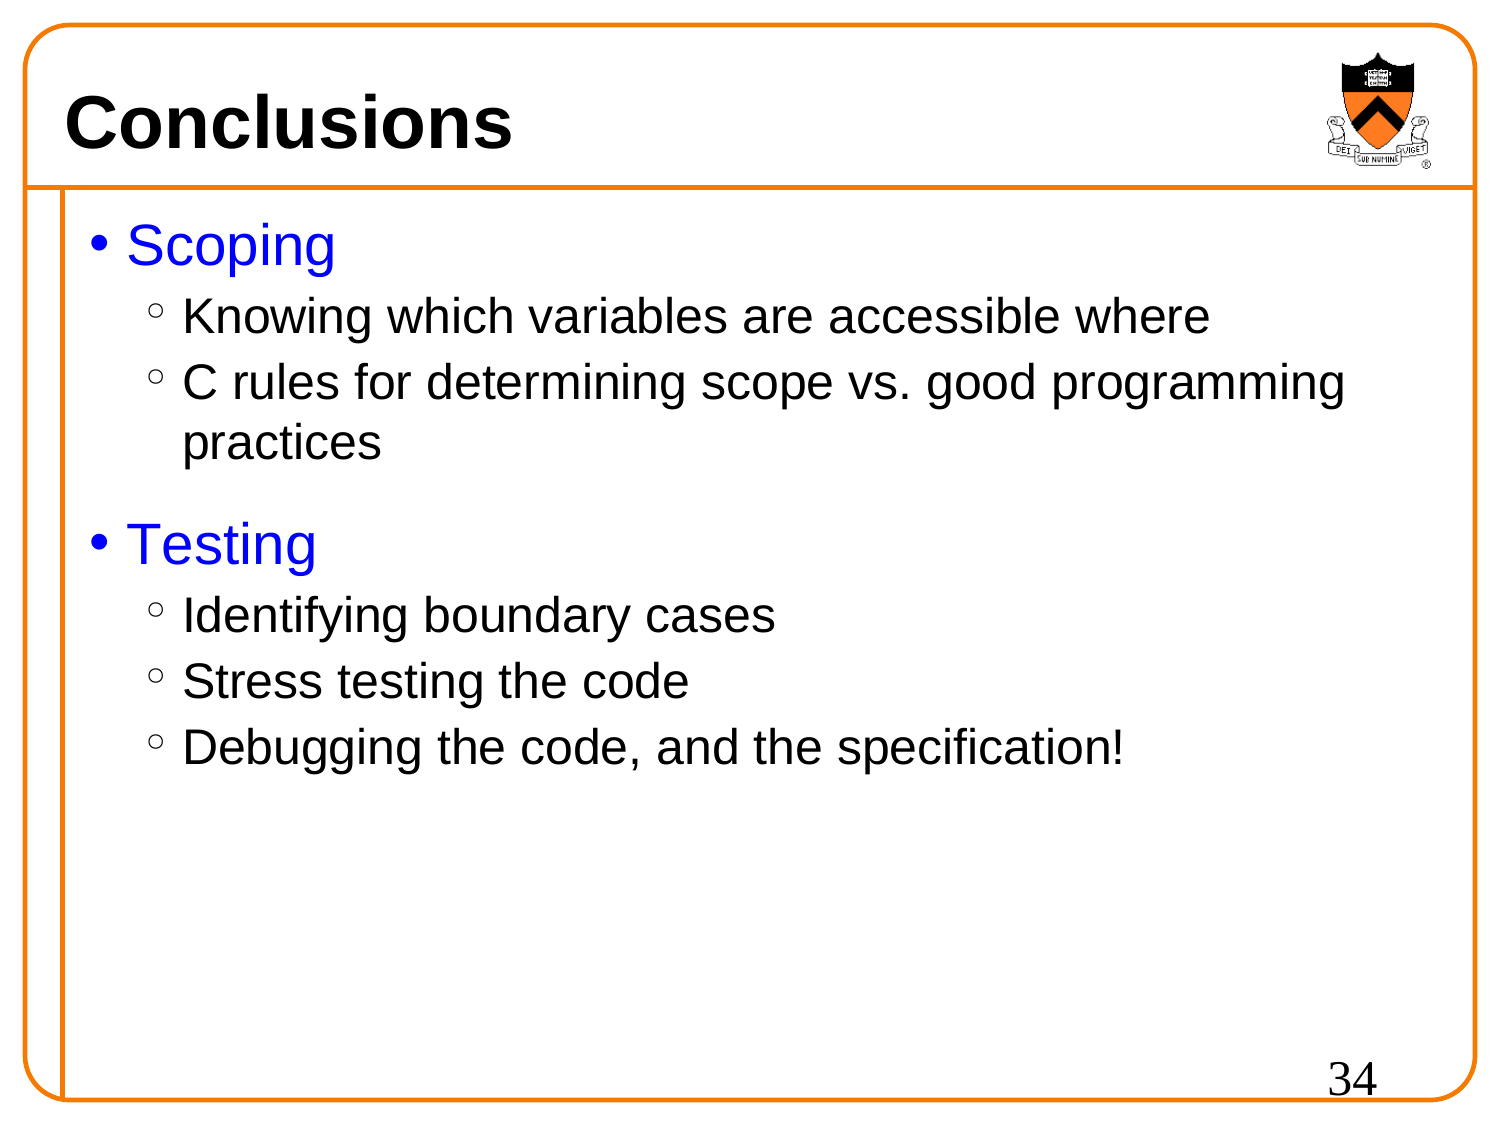

# Conclusions
Scoping
Knowing which variables are accessible where
C rules for determining scope vs. good programming practices
Testing
Identifying boundary cases
Stress testing the code
Debugging the code, and the specification!
34